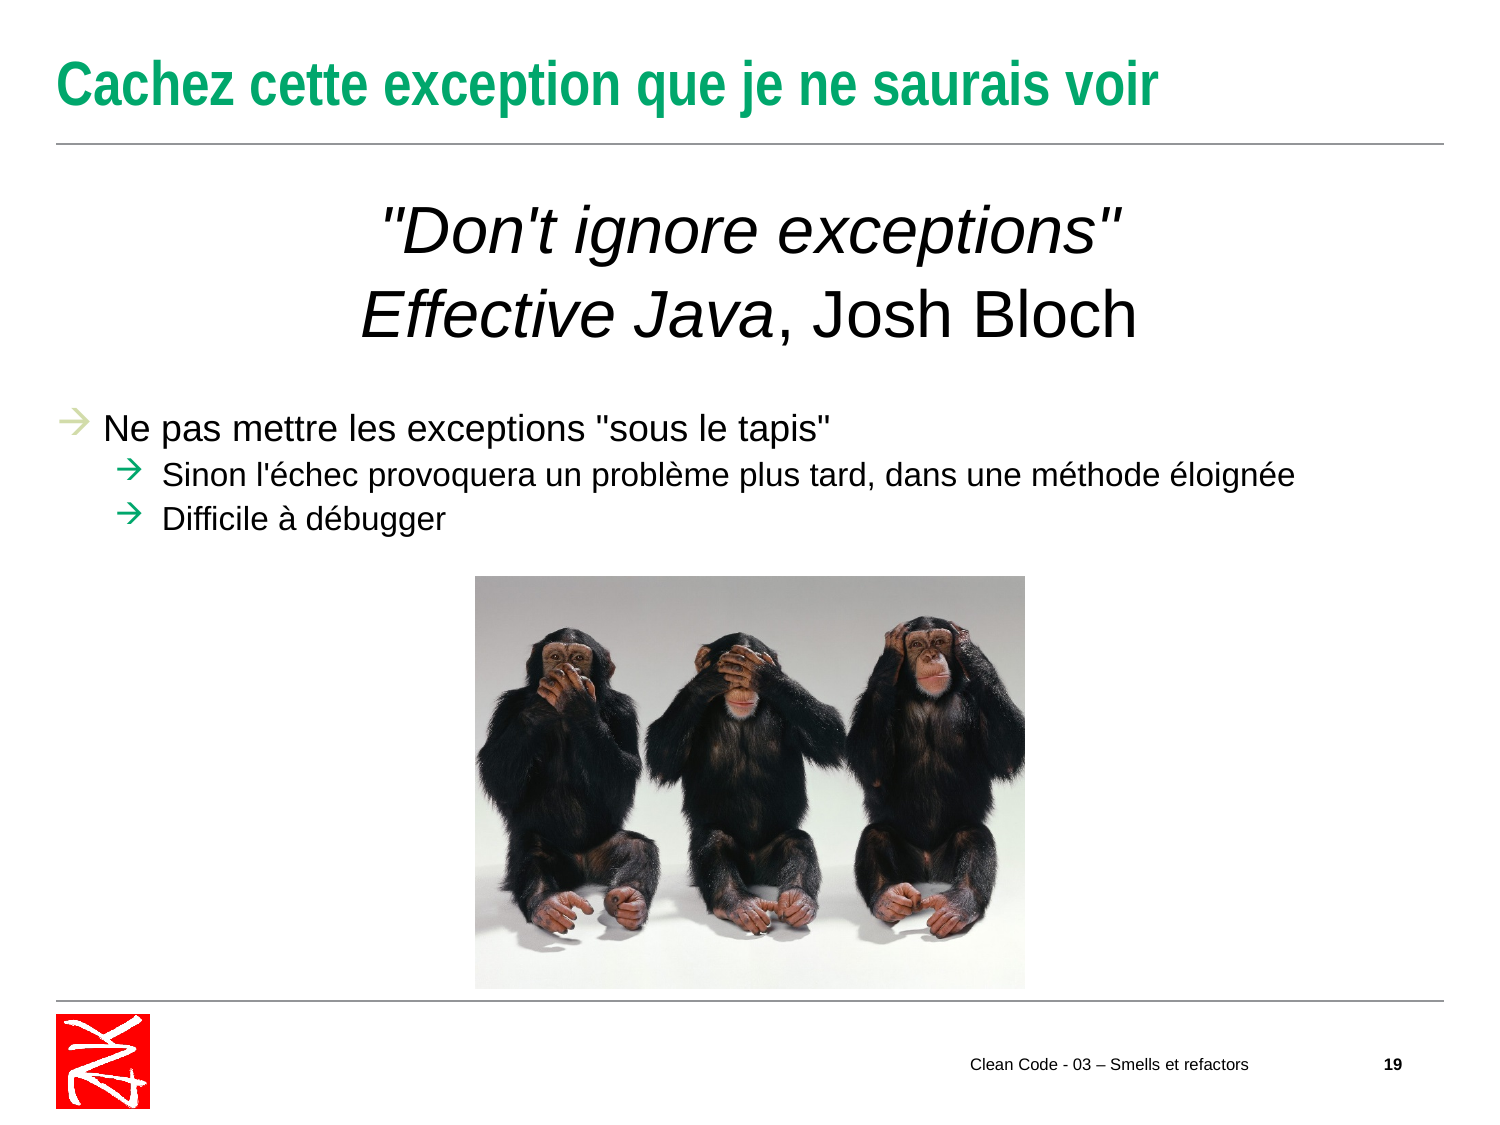

# Cachez cette exception que je ne saurais voir
"Don't ignore exceptions"
Effective Java, Josh Bloch
Ne pas mettre les exceptions "sous le tapis"
Sinon l'échec provoquera un problème plus tard, dans une méthode éloignée
Difficile à débugger
Clean Code - 03 – Smells et refactors